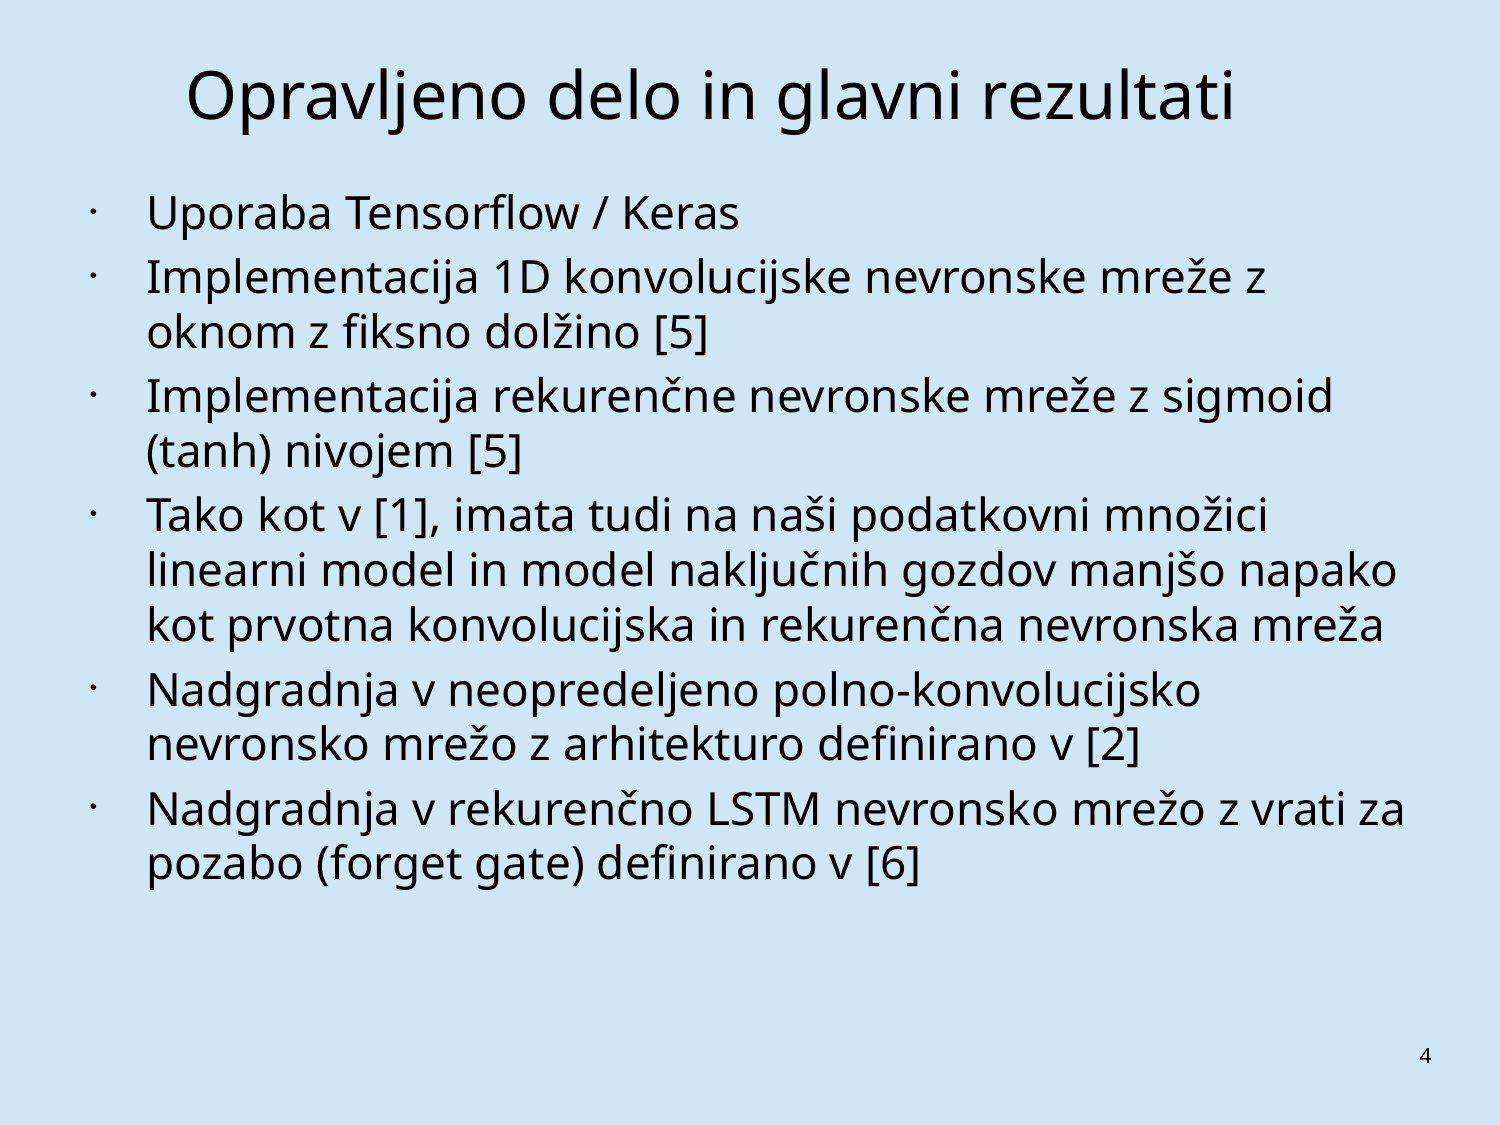

# Opravljeno delo in glavni rezultati
Uporaba Tensorflow / Keras
Implementacija 1D konvolucijske nevronske mreže z oknom z fiksno dolžino [5]
Implementacija rekurenčne nevronske mreže z sigmoid (tanh) nivojem [5]
Tako kot v [1], imata tudi na naši podatkovni množici linearni model in model naključnih gozdov manjšo napako kot prvotna konvolucijska in rekurenčna nevronska mreža
Nadgradnja v neopredeljeno polno-konvolucijsko nevronsko mrežo z arhitekturo definirano v [2]
Nadgradnja v rekurenčno LSTM nevronsko mrežo z vrati za pozabo (forget gate) definirano v [6]